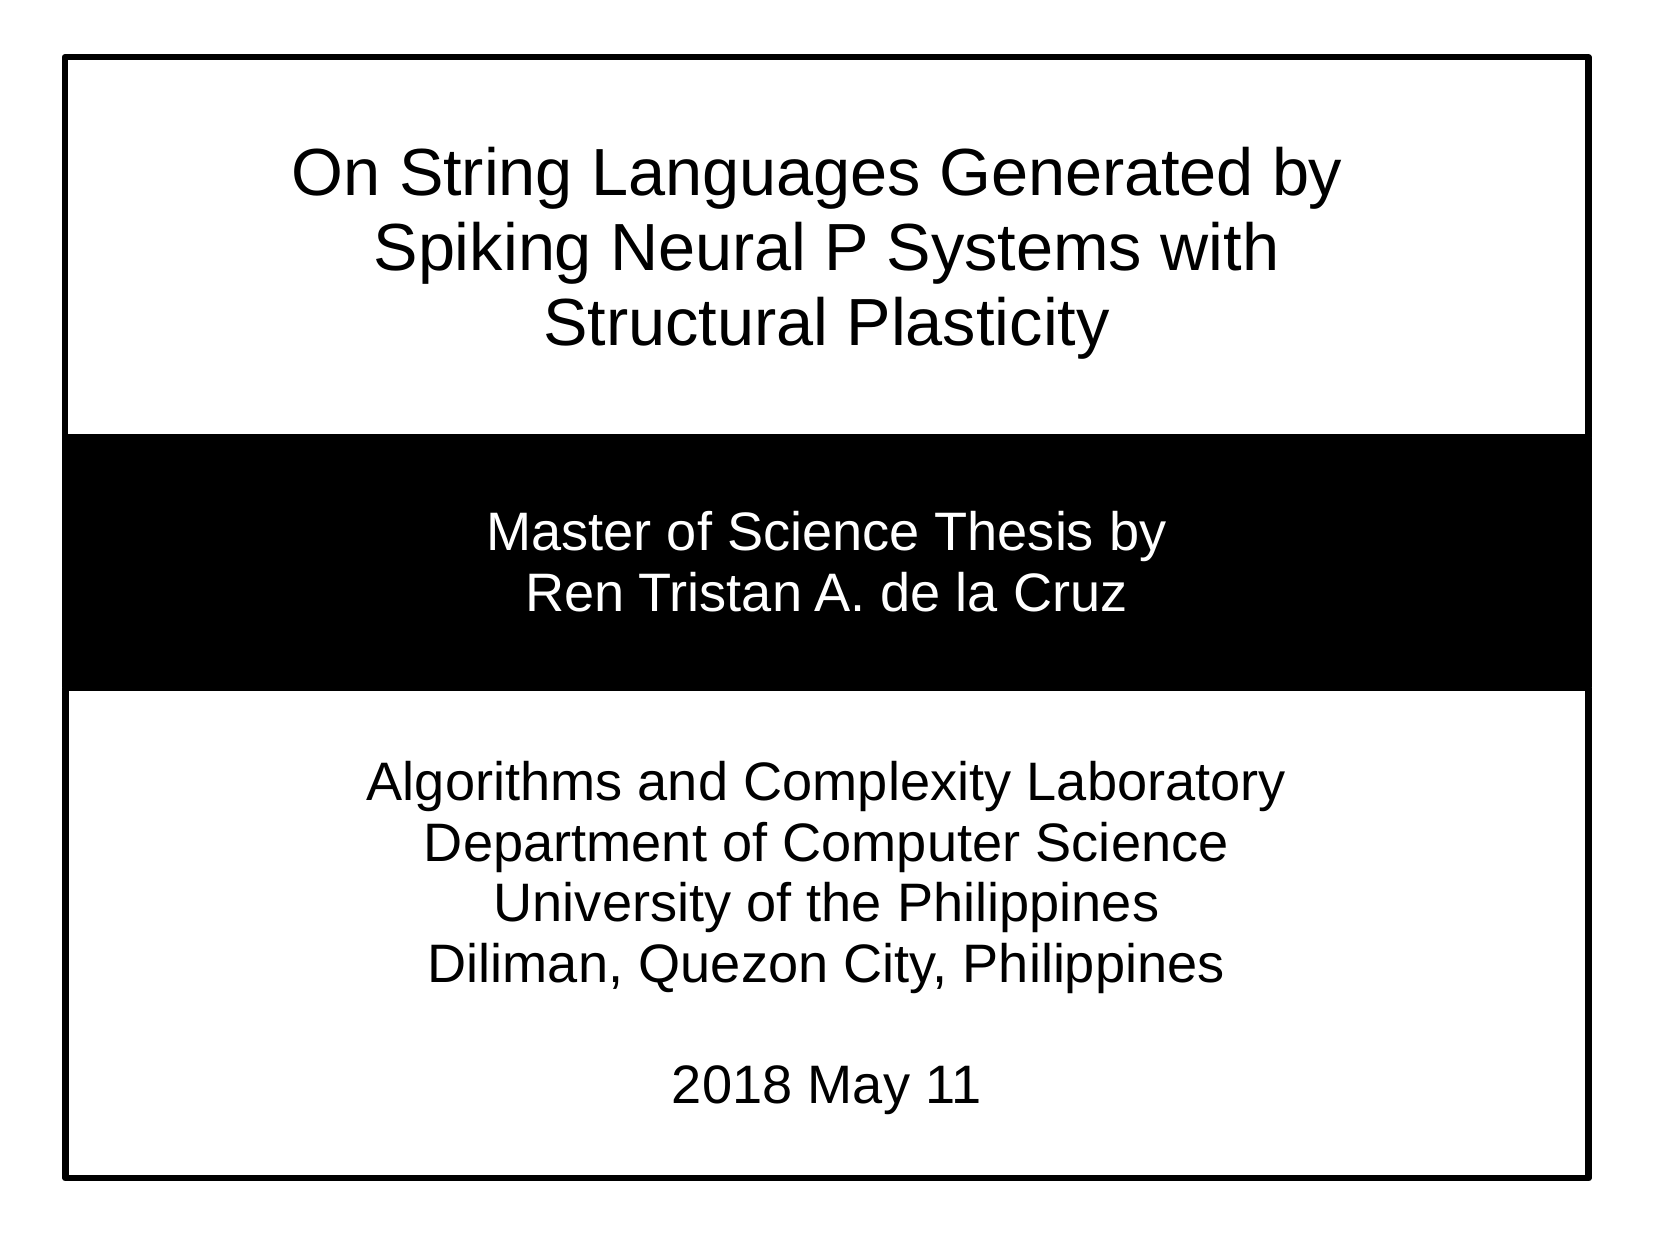

# On String Languages Generated by Spiking Neural P Systems with Structural Plasticity
Master of Science Thesis by
Ren Tristan A. de la Cruz
Algorithms and Complexity Laboratory
Department of Computer Science
University of the Philippines
Diliman, Quezon City, Philippines
2018 May 11